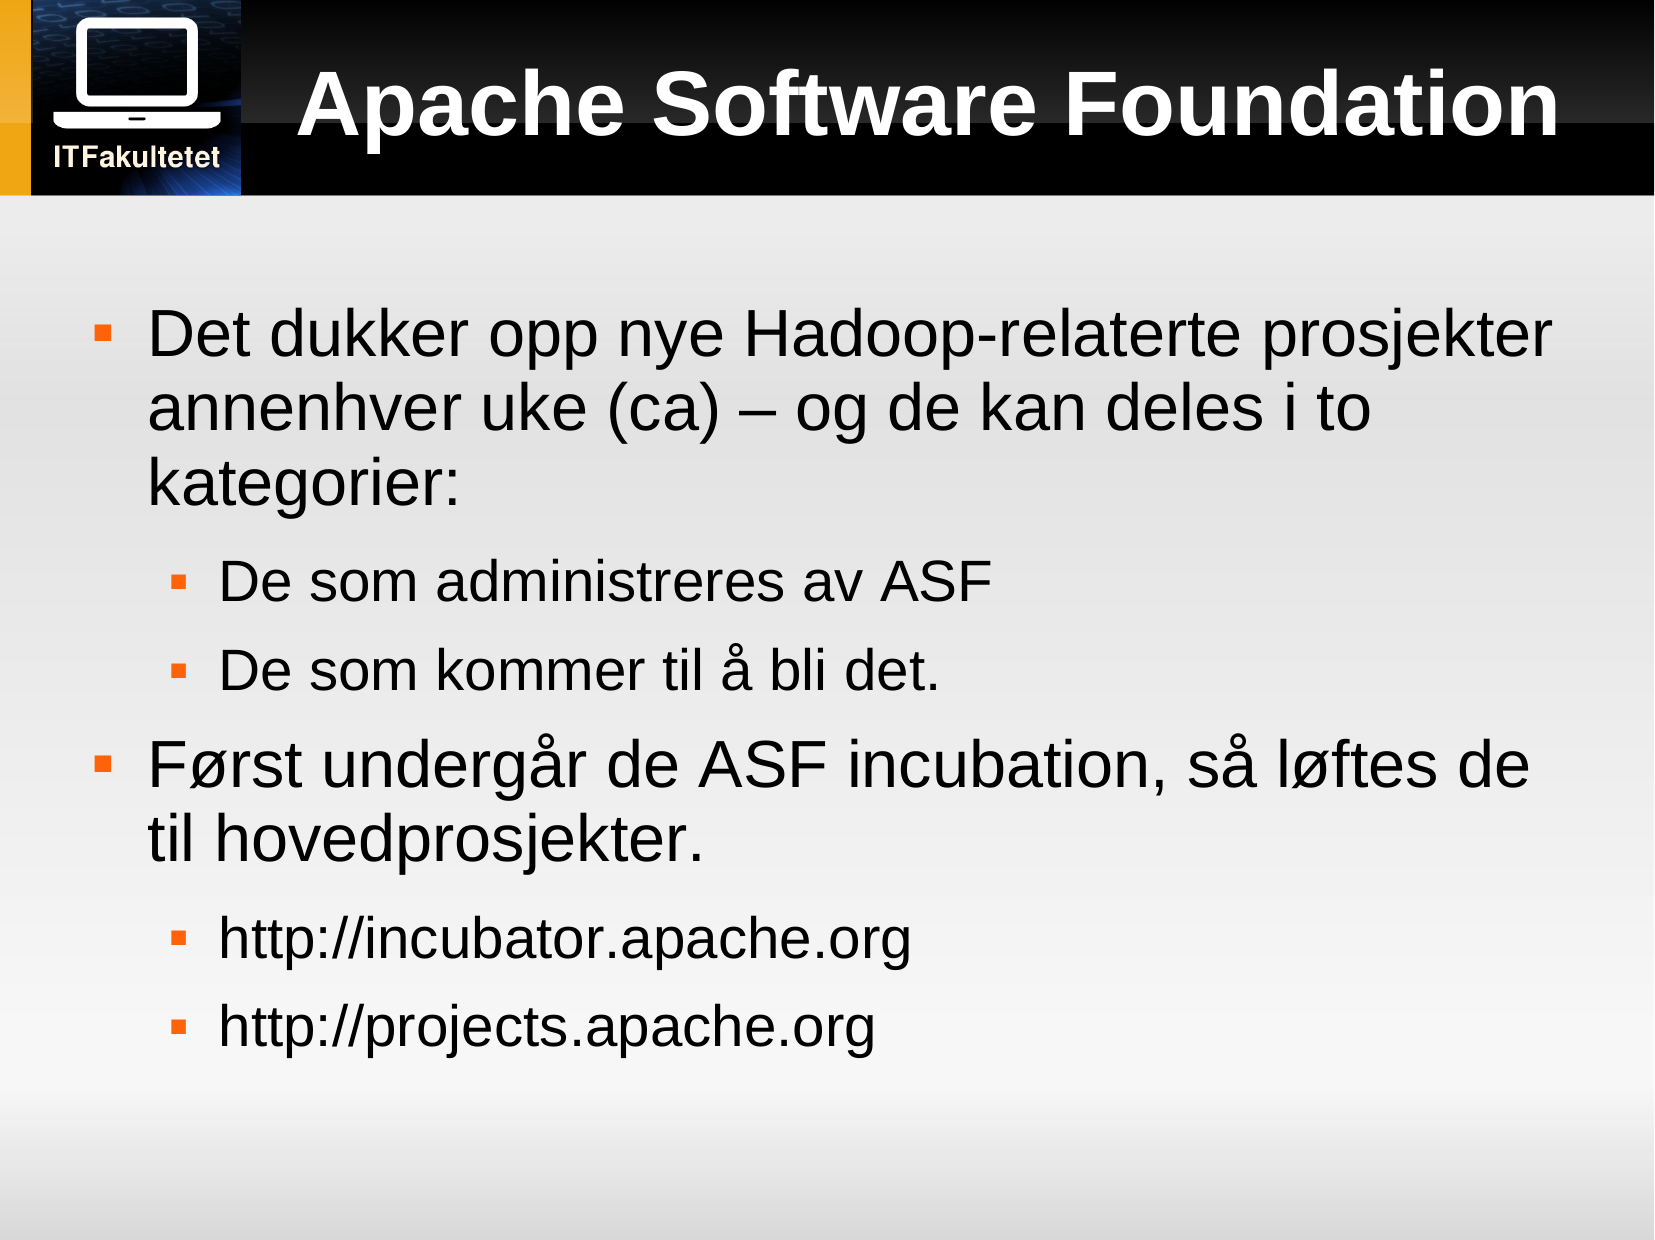

Apache Software Foundation
Det dukker opp nye Hadoop-relaterte prosjekter

annenhver uke (ca) – og de kan deles i to
kategorier:
De som administreres av ASF

De som kommer til å bli det.

Først undergår de ASF incubation, så løftes de

til hovedprosjekter.
http://incubator.apache.org

http://projects.apache.org
